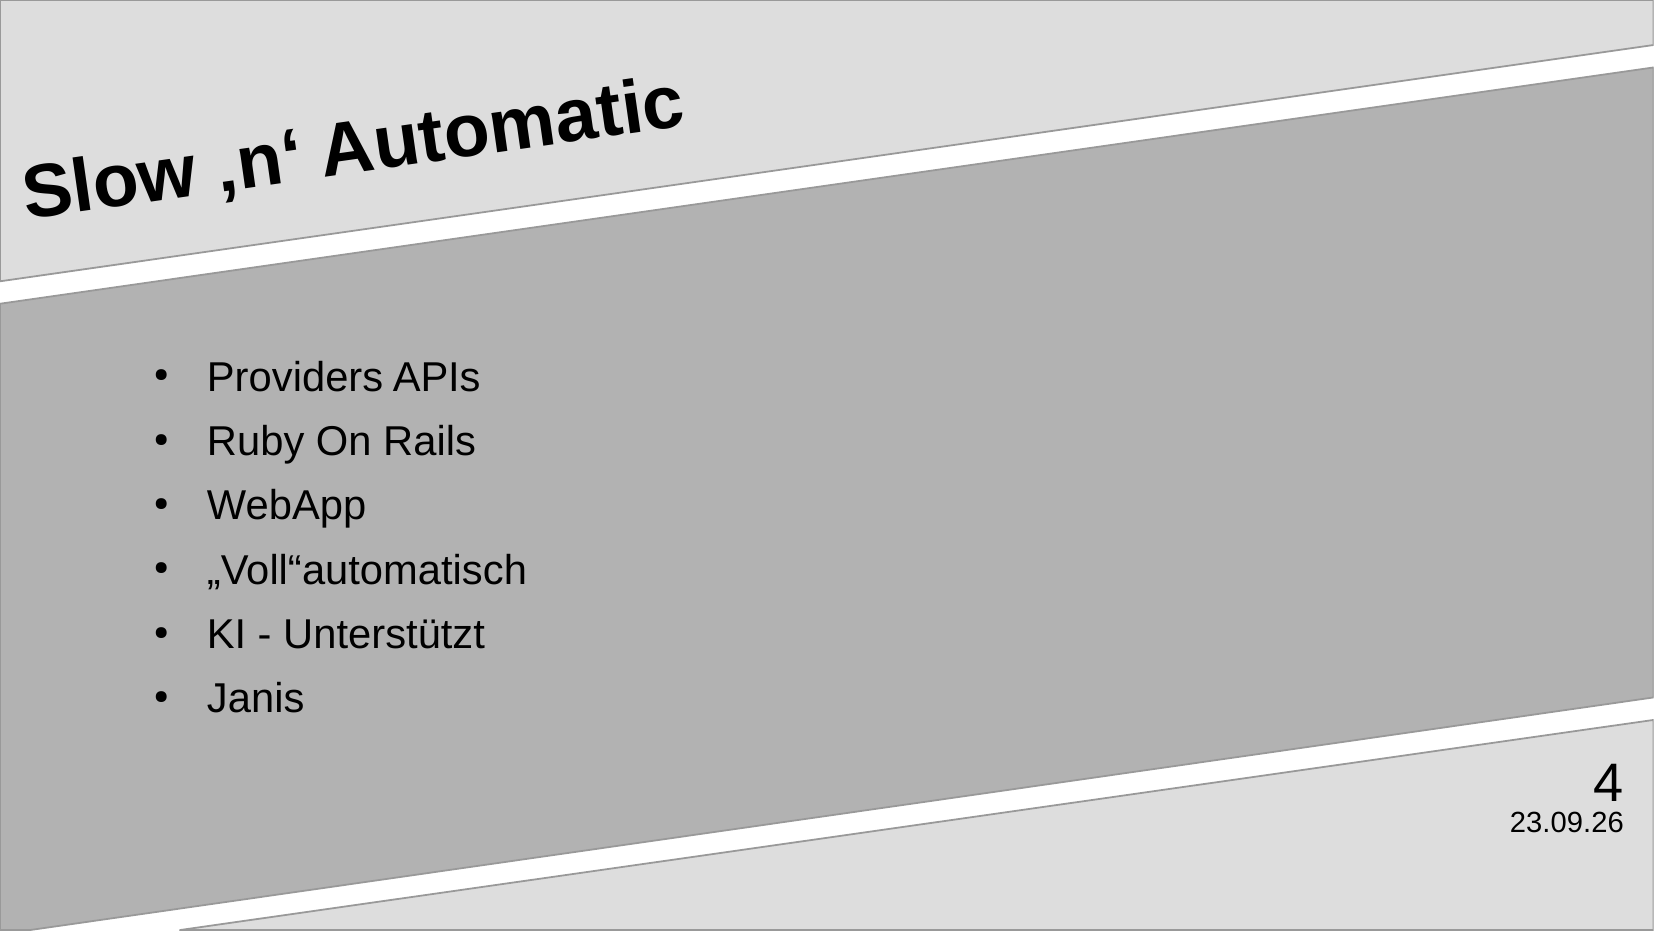

# Slow ‚n‘ Automatic
Providers APIs
Ruby On Rails
WebApp
„Voll“automatisch
KI - Unterstützt
Janis
4